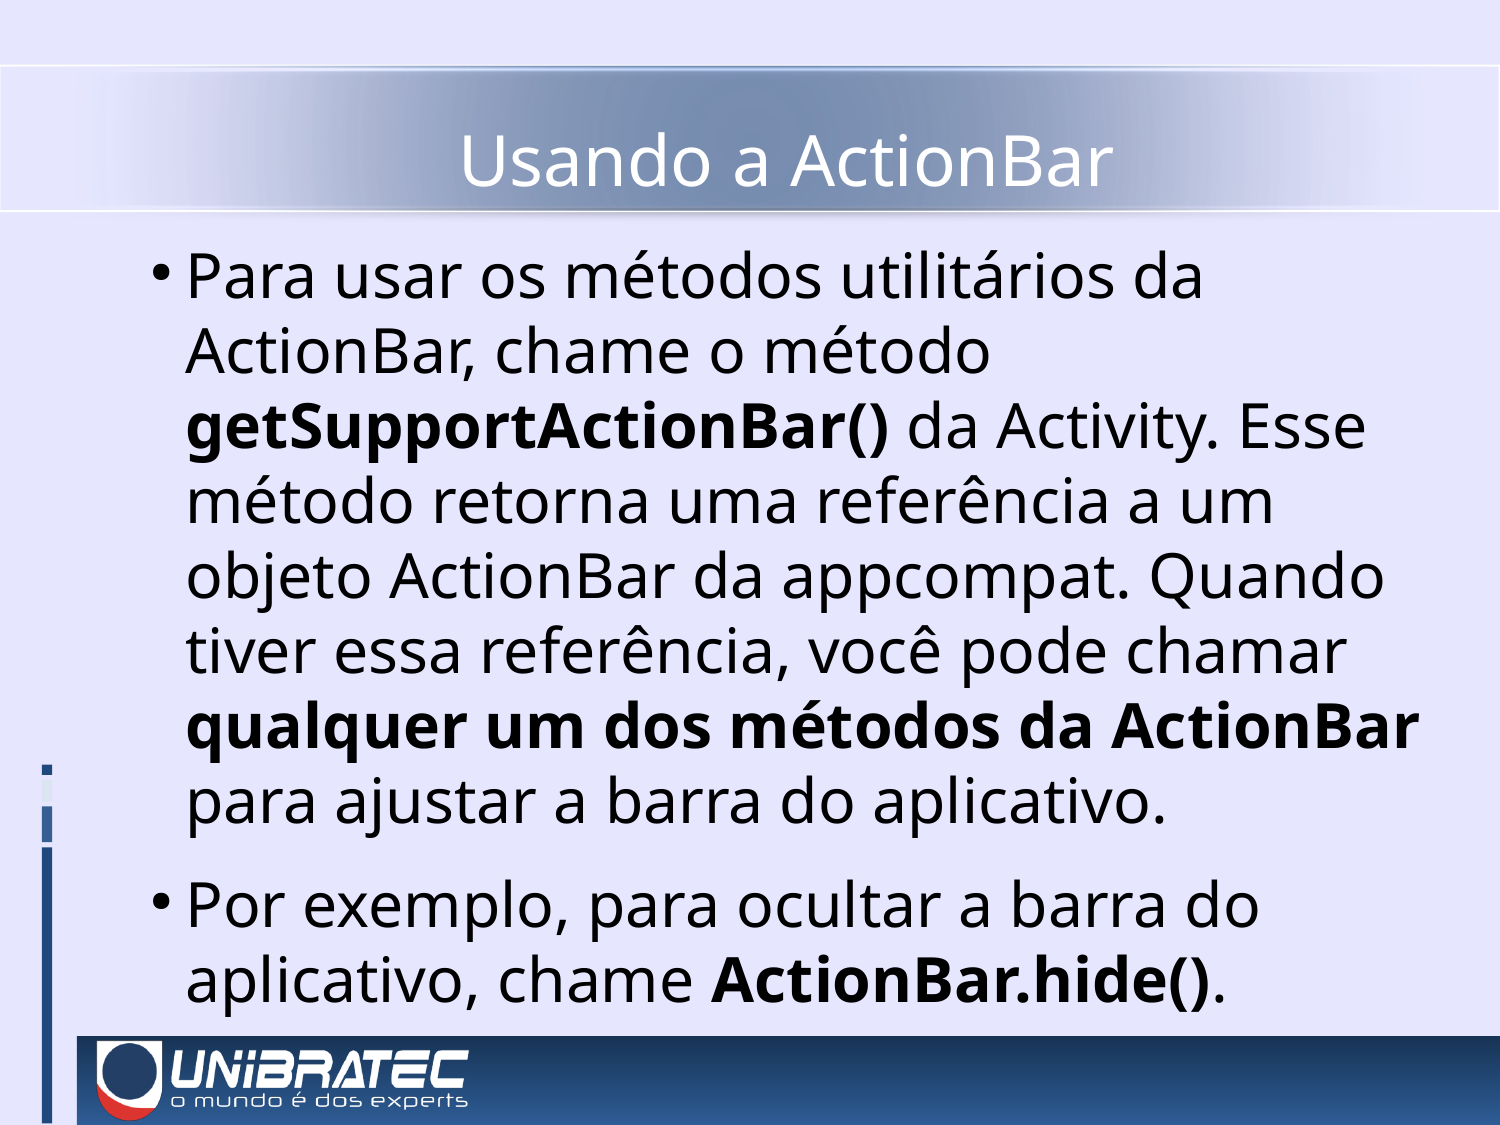

# Usando a ActionBar
Para usar os métodos utilitários da ActionBar, chame o método getSupportActionBar() da Activity. Esse método retorna uma referência a um objeto ActionBar da appcompat. Quando tiver essa referência, você pode chamar qualquer um dos métodos da ActionBar para ajustar a barra do aplicativo.
Por exemplo, para ocultar a barra do aplicativo, chame ActionBar.hide().